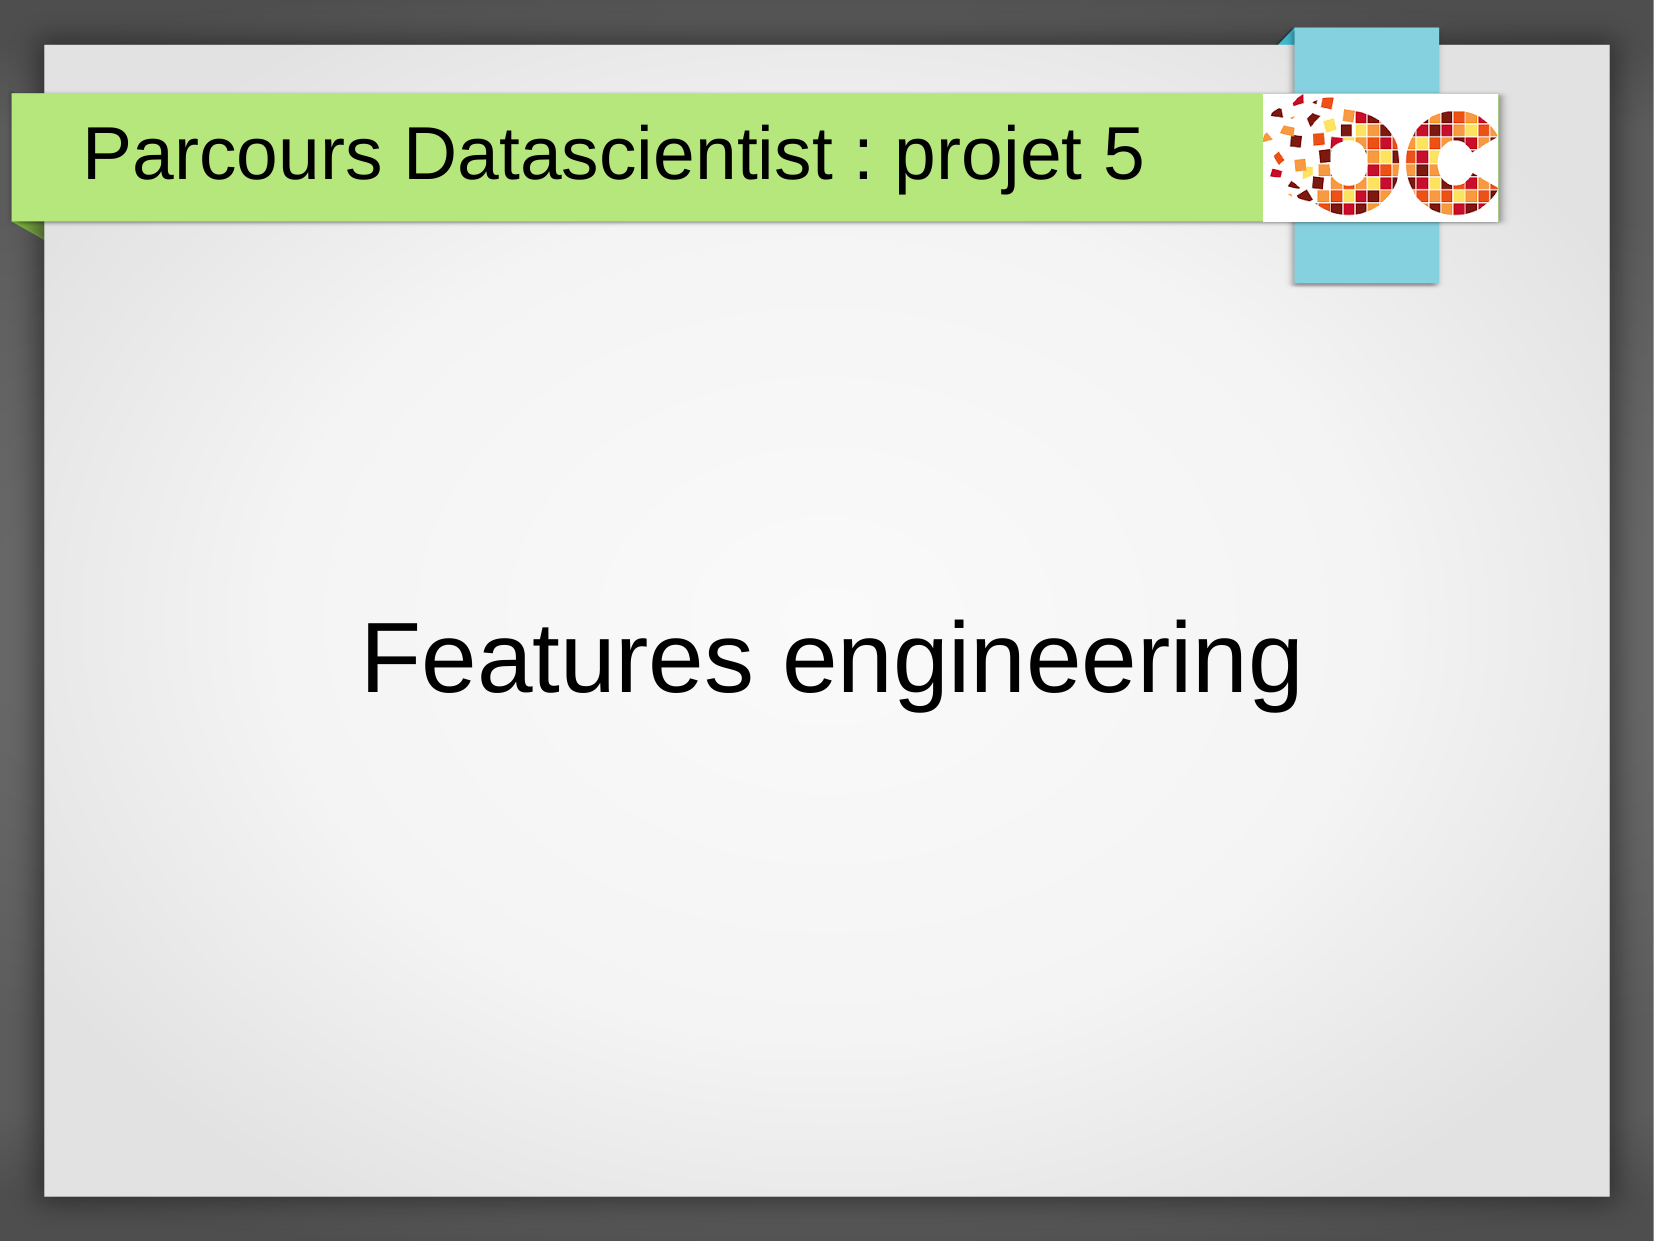

# Parcours Datascientist : projet 5
Features engineering